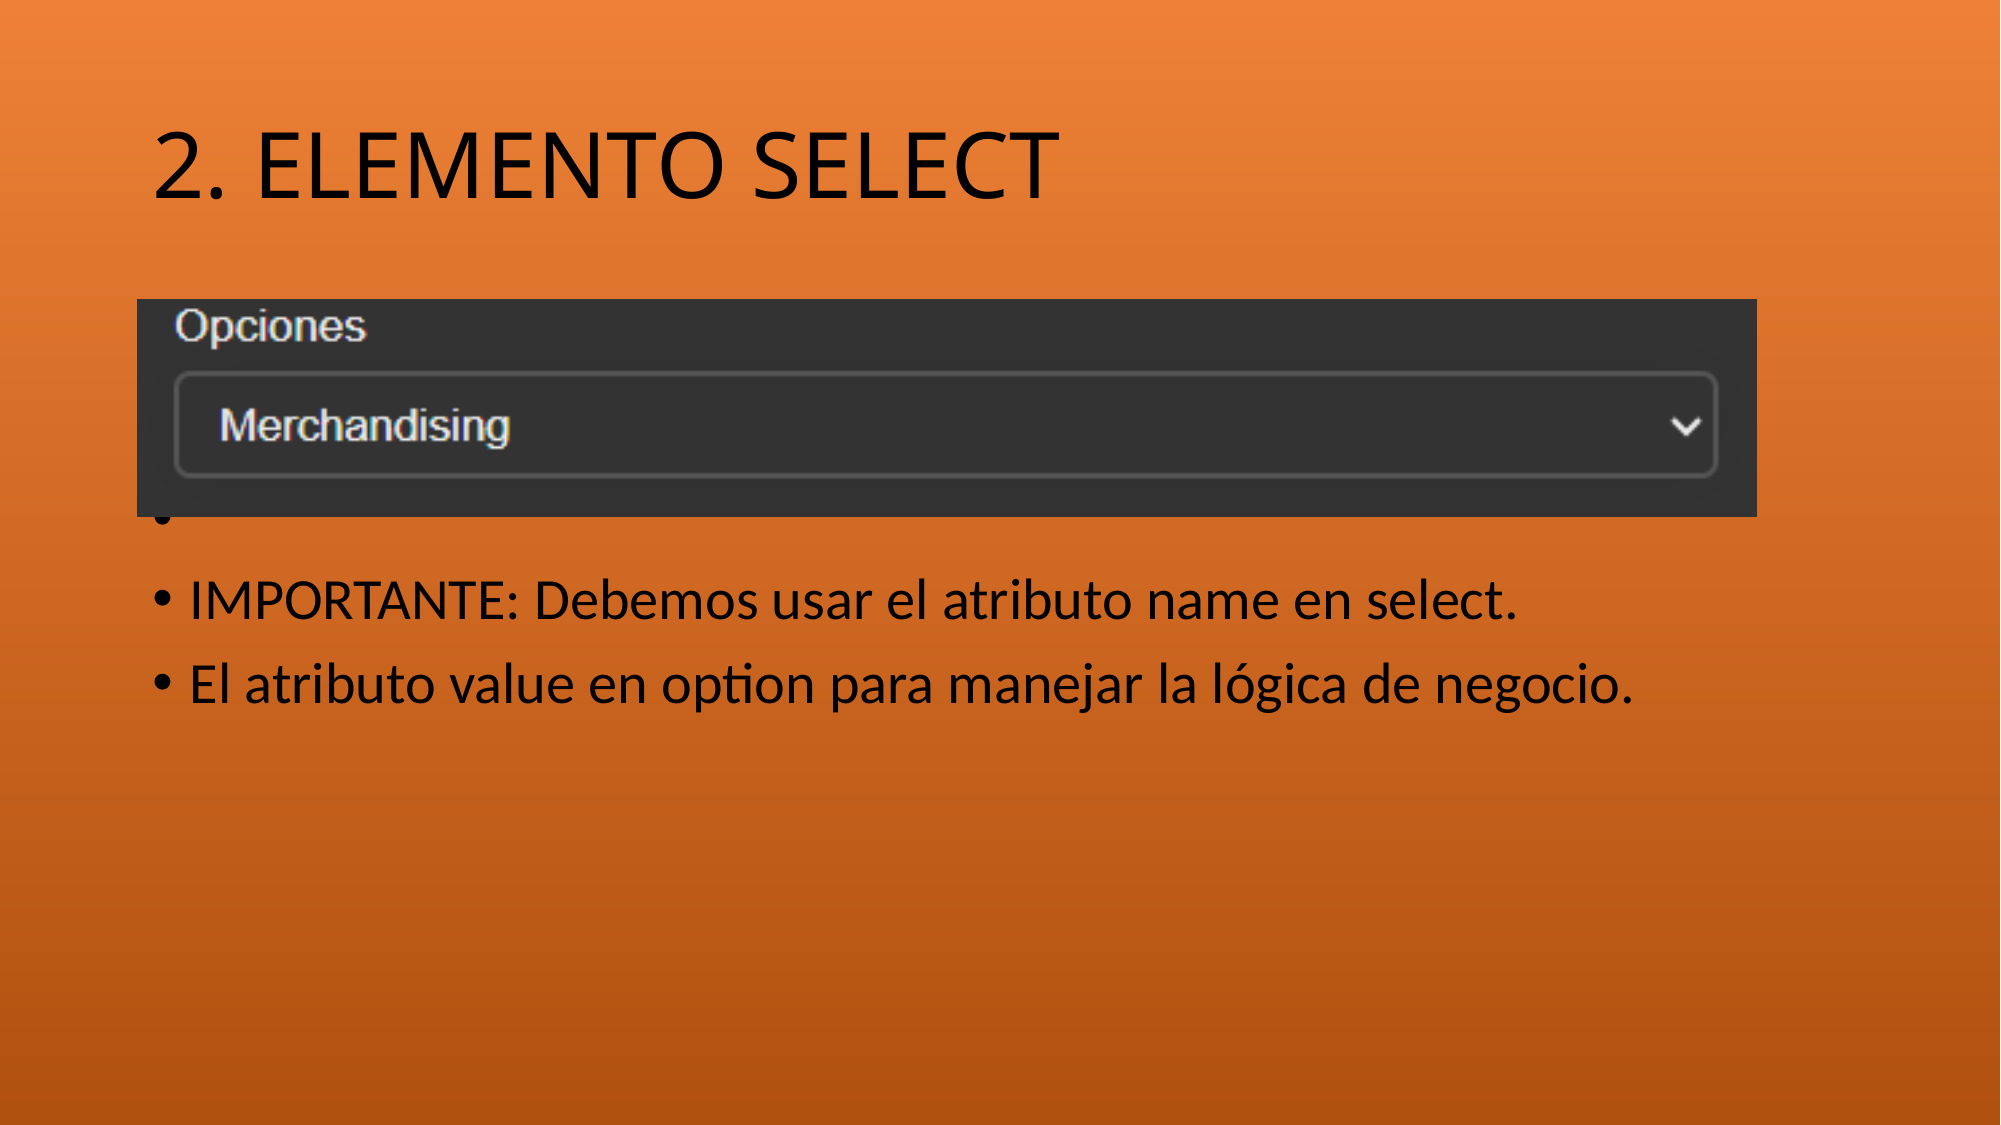

# 2. ELEMENTO SELECT
IMPORTANTE: Debemos usar el atributo name en select.
El atributo value en option para manejar la lógica de negocio.